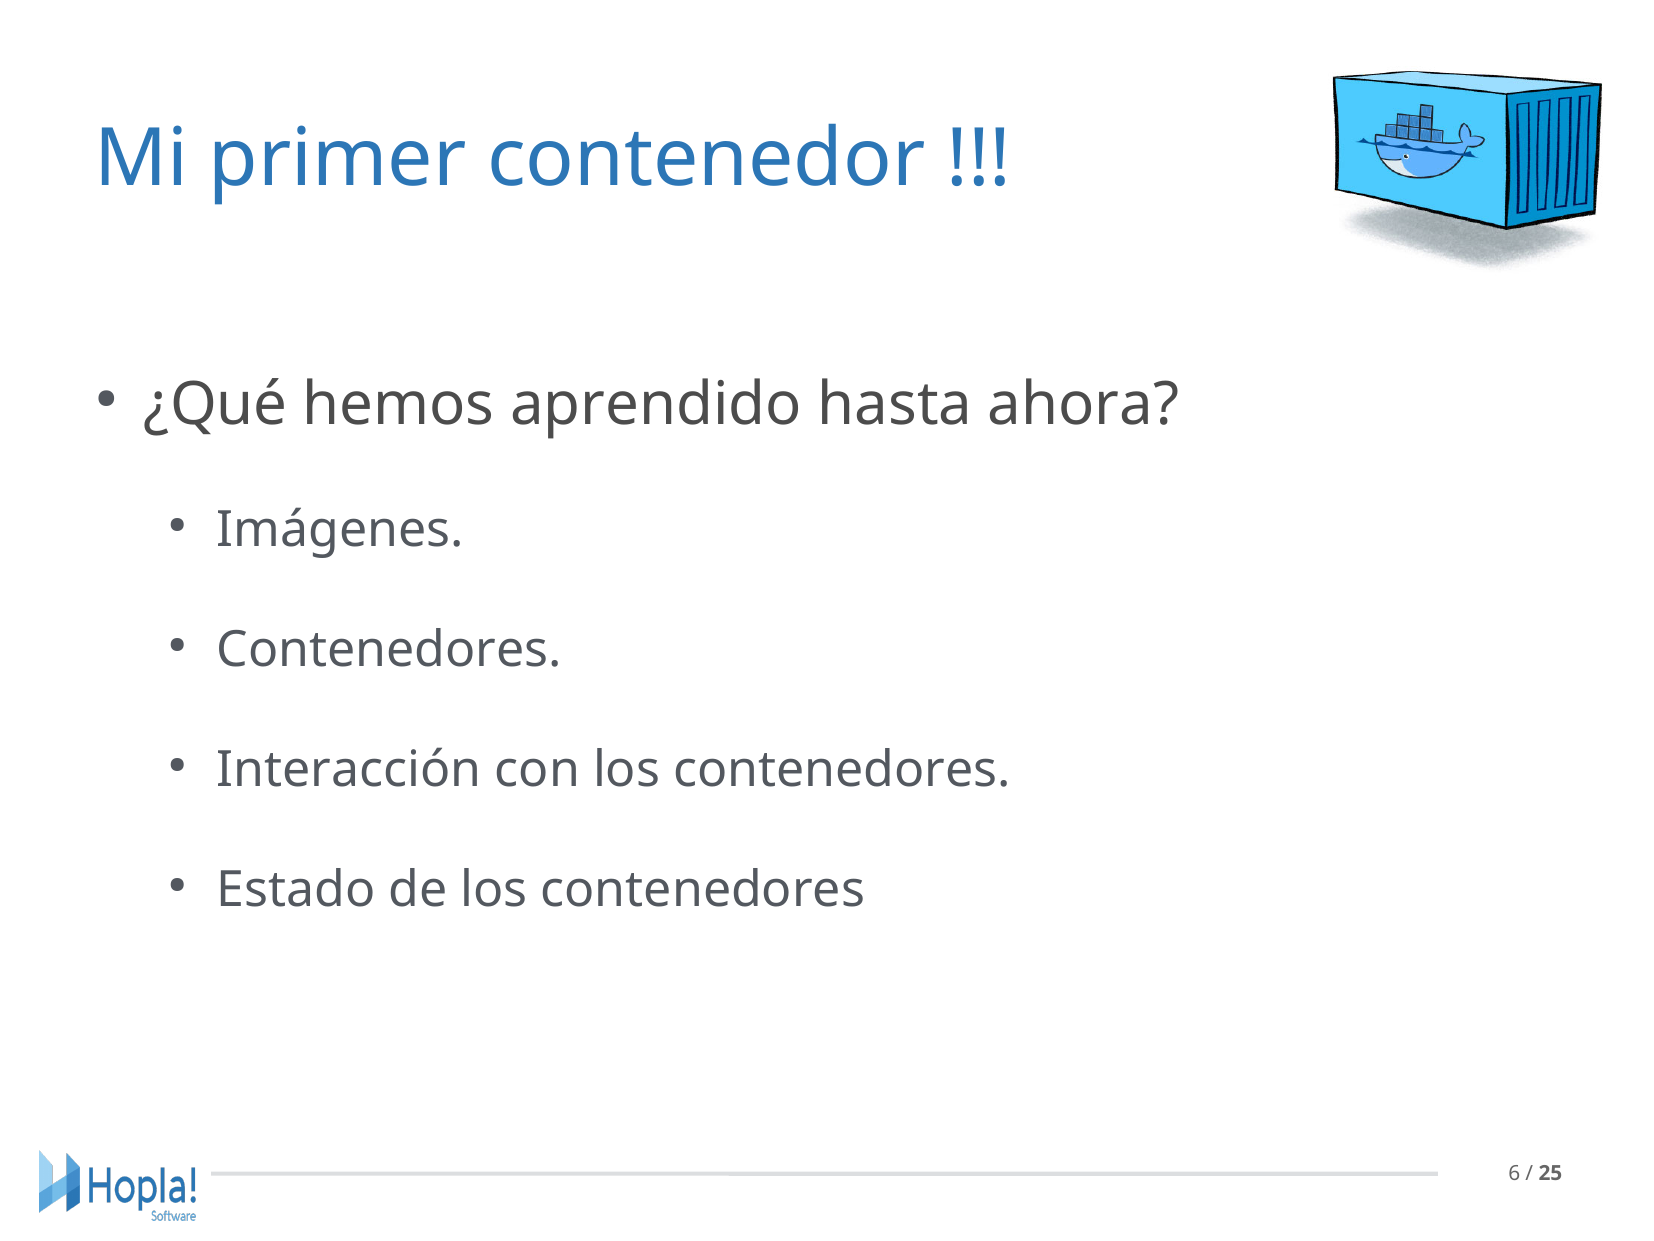

# Mi primer contenedor !!!
¿Qué hemos aprendido hasta ahora?
Imágenes.
Contenedores.
Interacción con los contenedores.
Estado de los contenedores
6